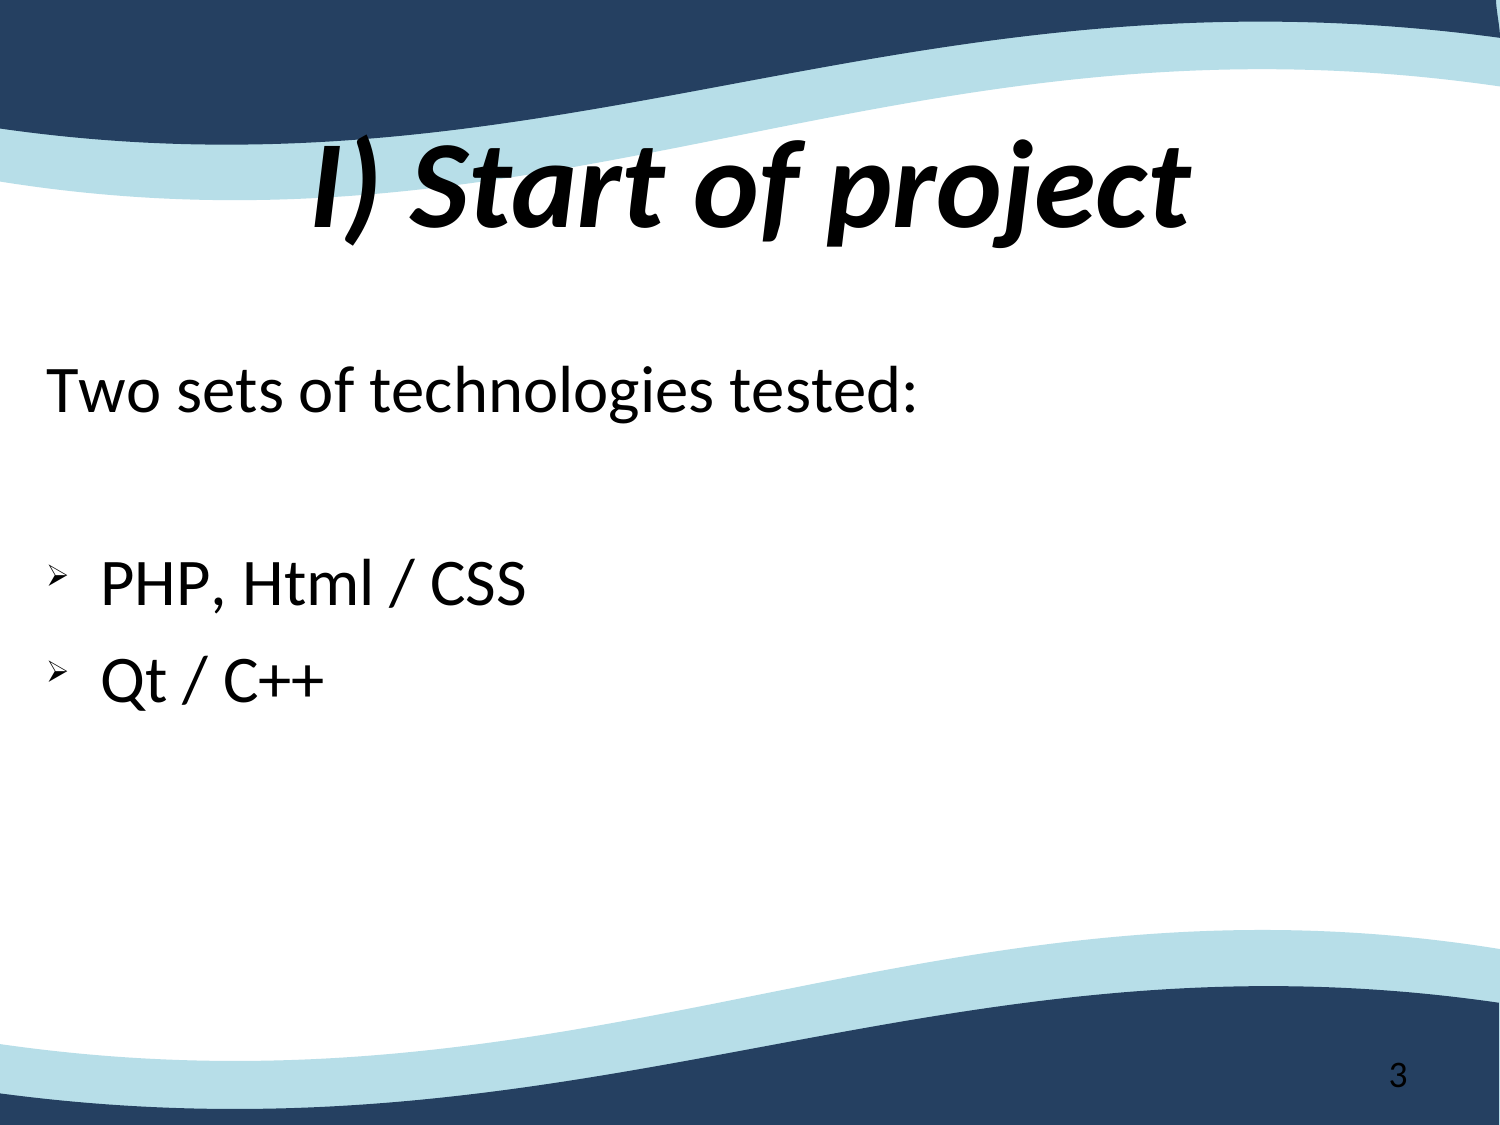

# I) Start of project
Two sets of technologies tested:
PHP, Html / CSS
Qt / C++
3